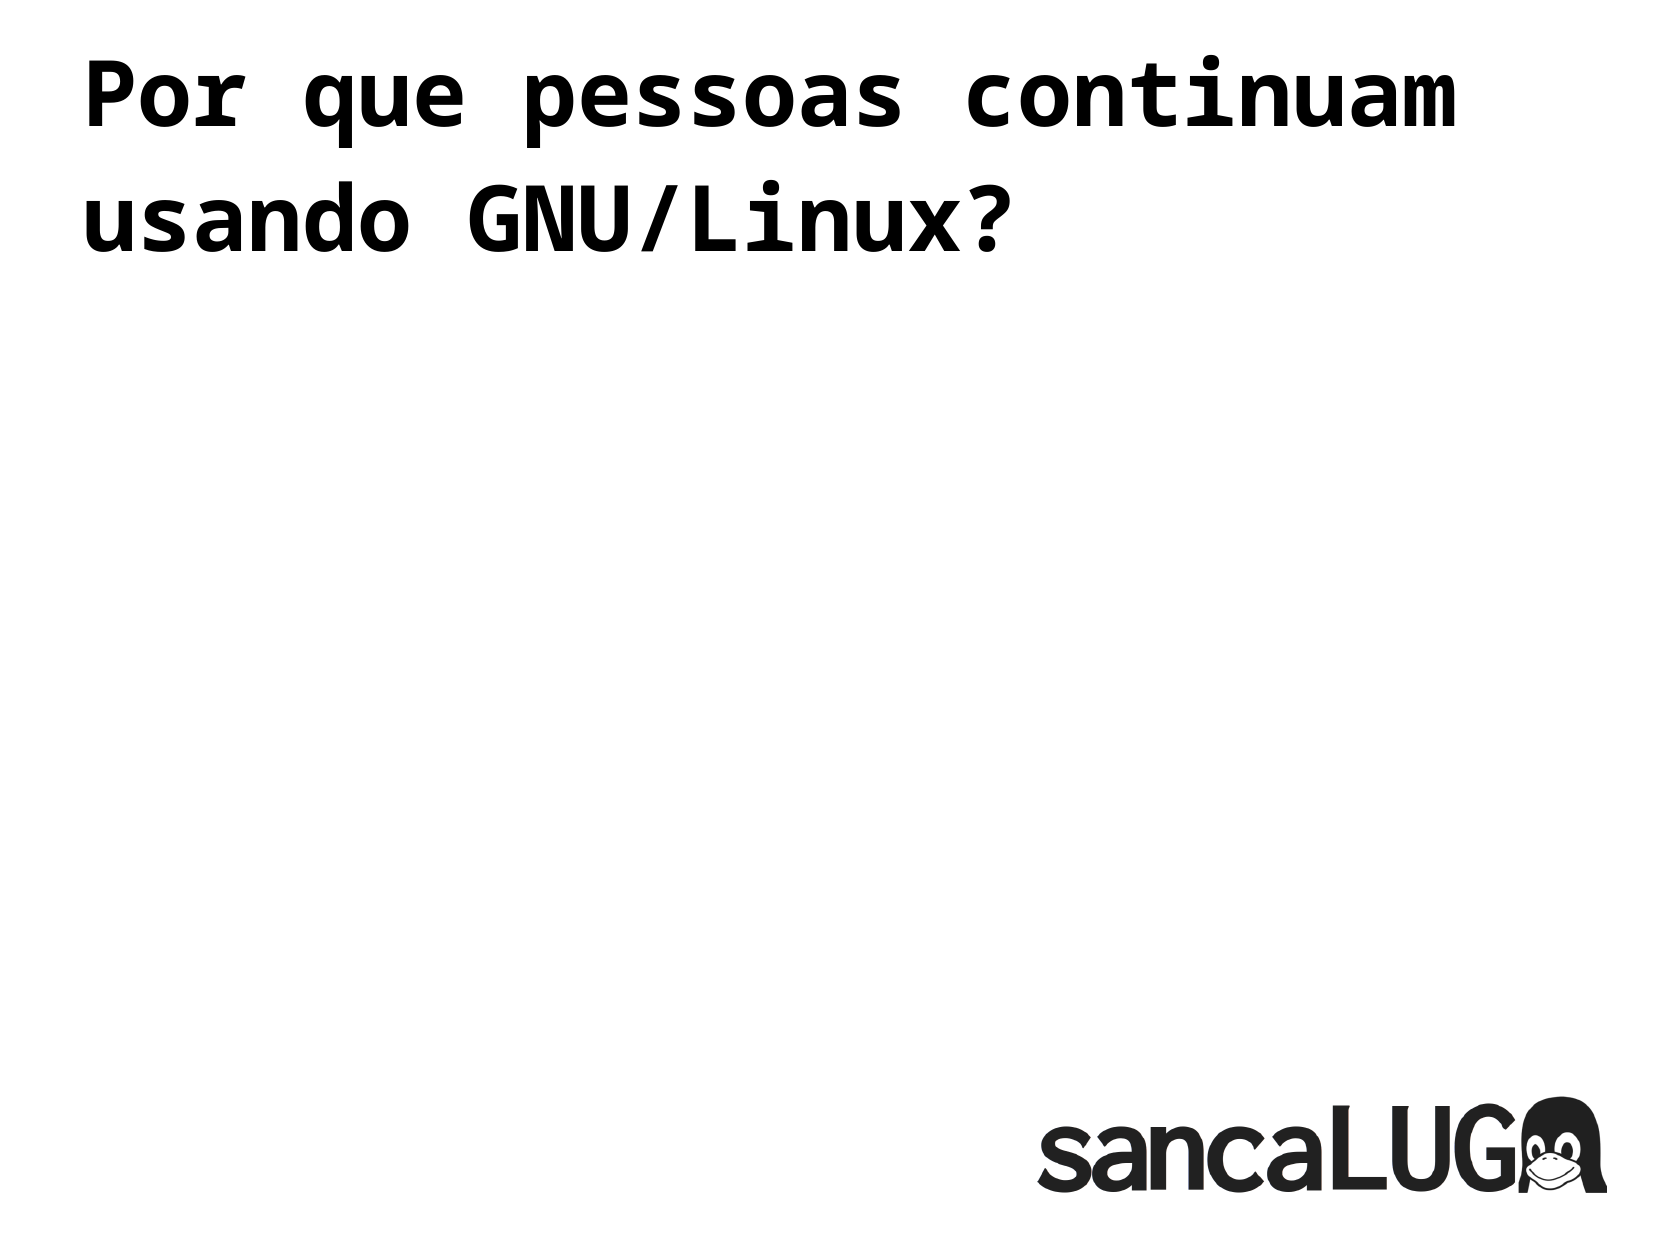

# Por que pessoas continuam usando GNU/Linux?